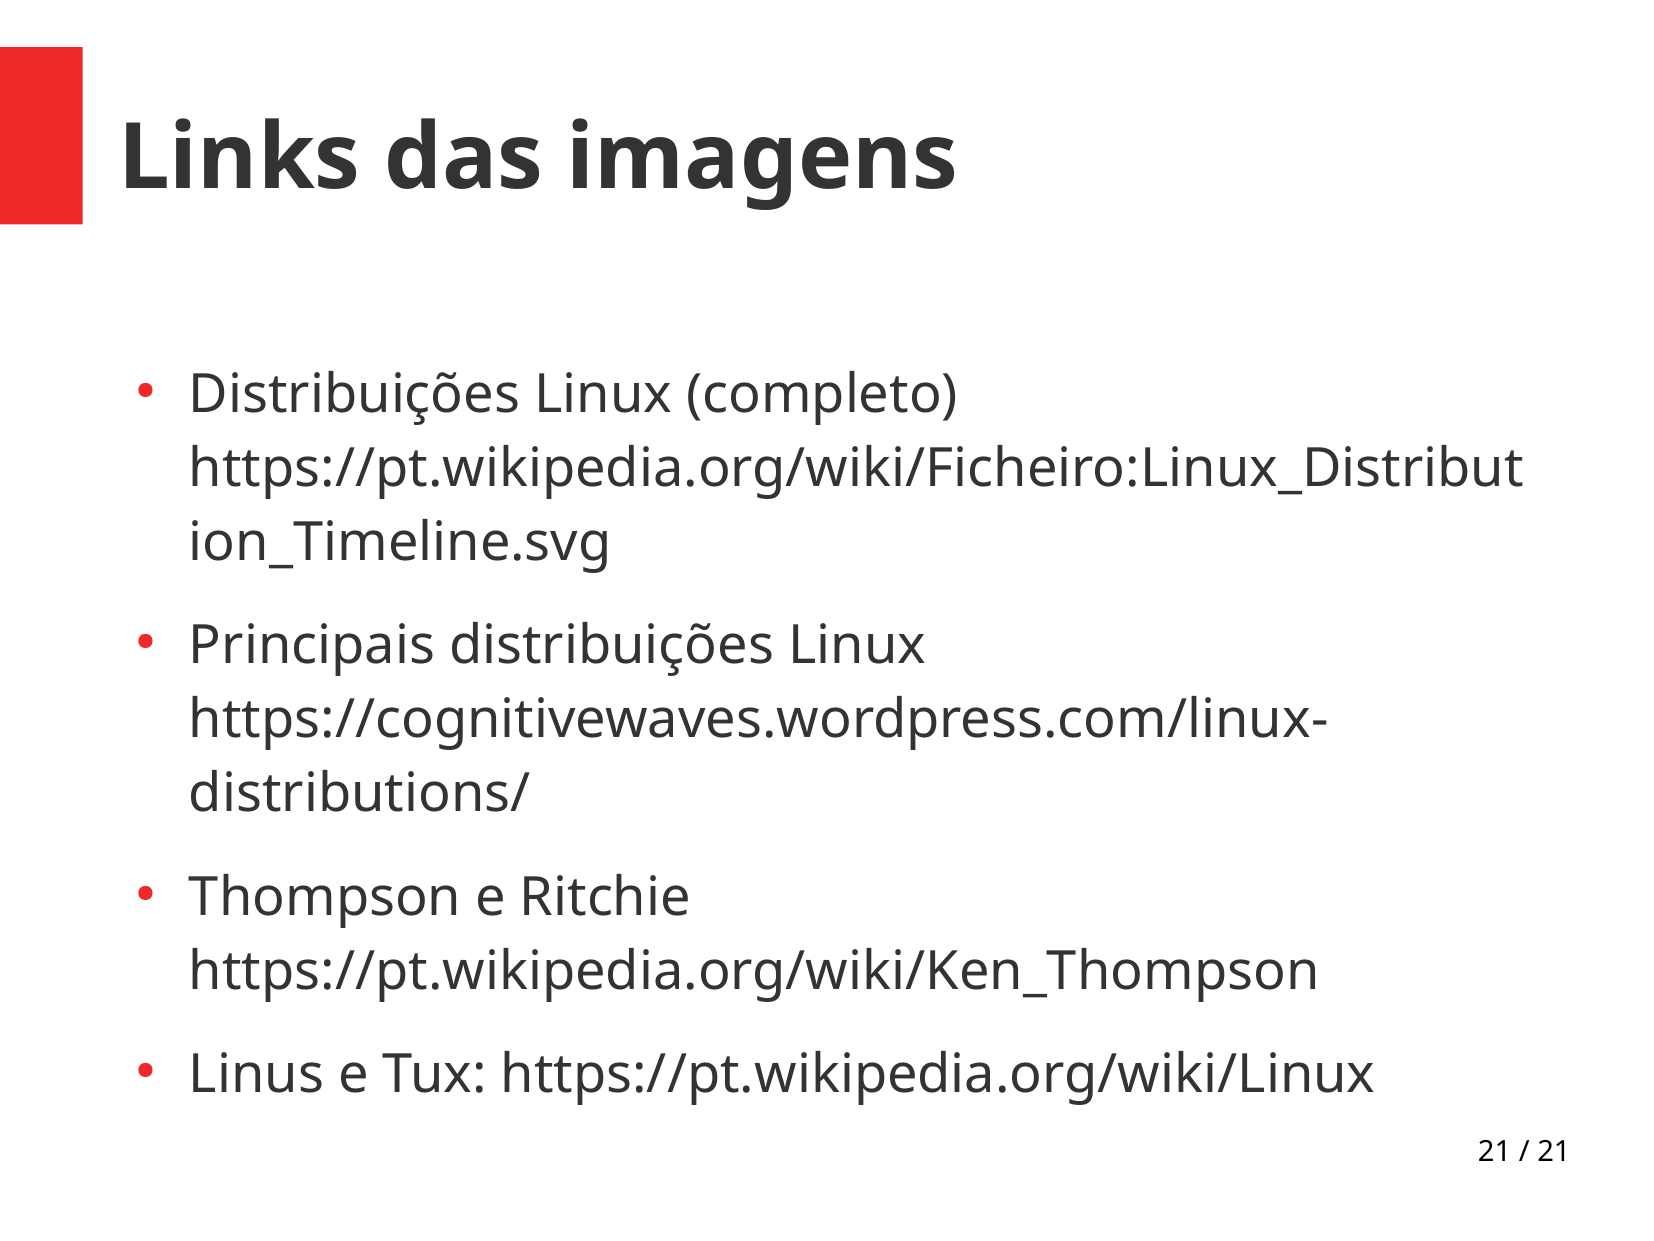

# Links das imagens
Distribuições Linux (completo) https://pt.wikipedia.org/wiki/Ficheiro:Linux_Distribution_Timeline.svg
Principais distribuições Linux https://cognitivewaves.wordpress.com/linux-distributions/
Thompson e Ritchie https://pt.wikipedia.org/wiki/Ken_Thompson
Linus e Tux: https://pt.wikipedia.org/wiki/Linux
21